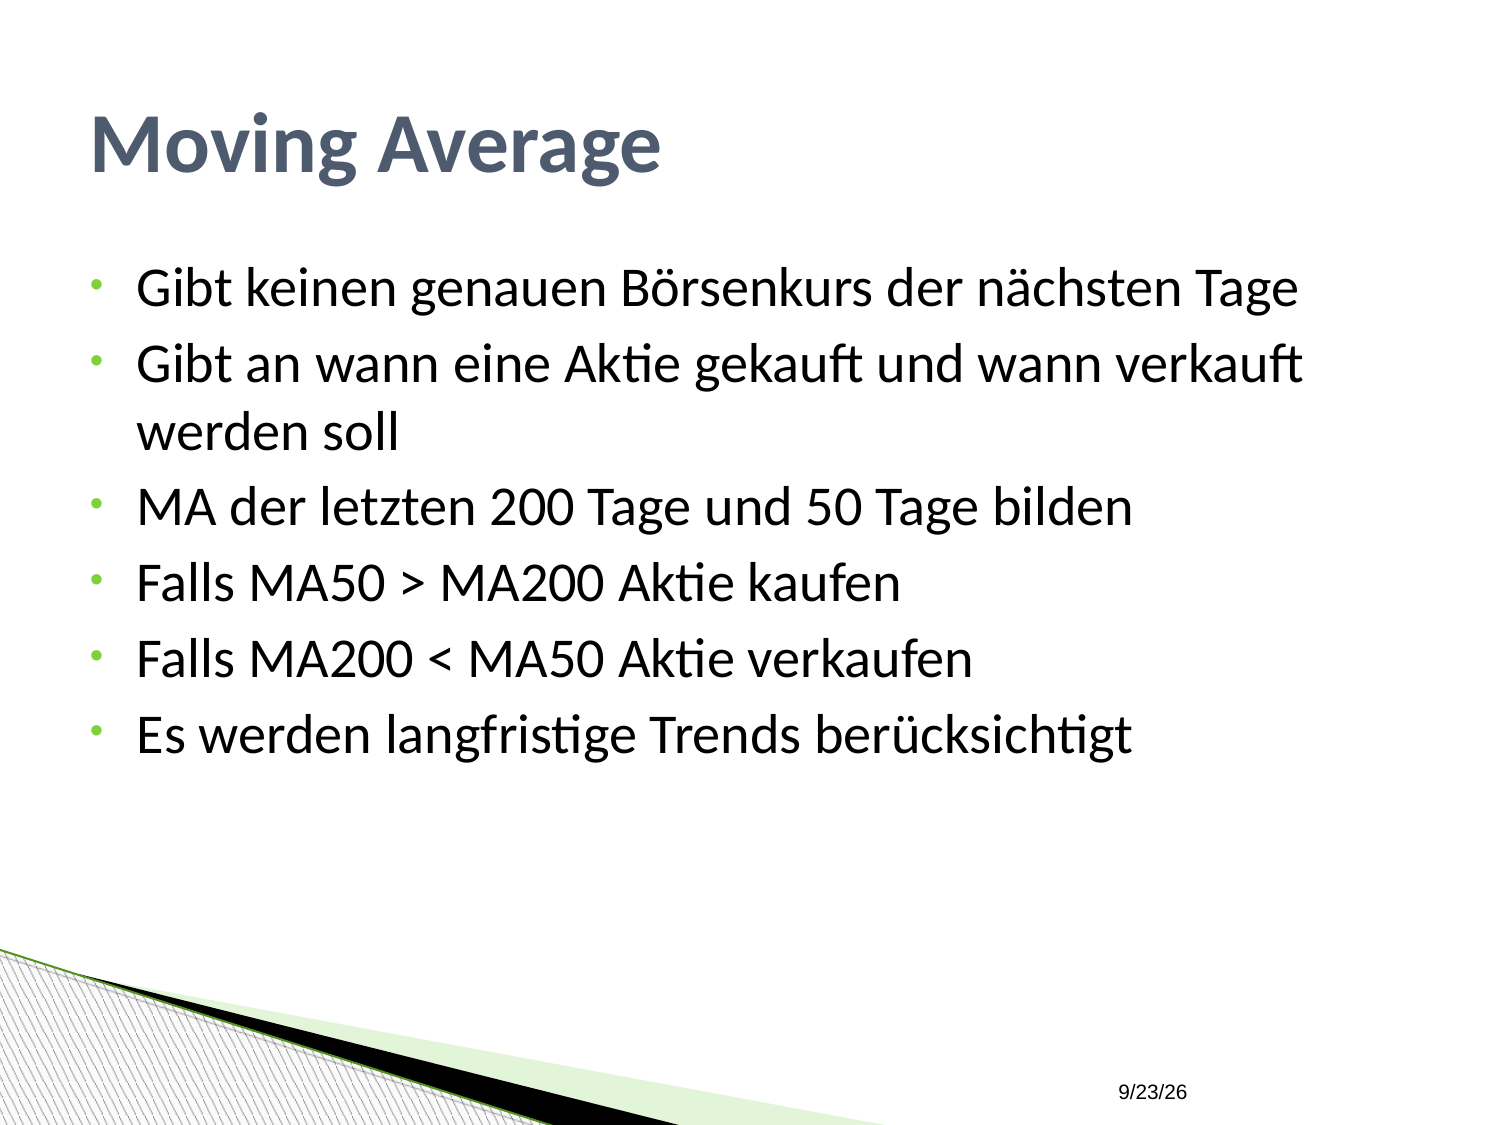

Moving Average
# Gibt keinen genauen Börsenkurs der nächsten Tage
Gibt an wann eine Aktie gekauft und wann verkauft werden soll
MA der letzten 200 Tage und 50 Tage bilden
Falls MA50 > MA200 Aktie kaufen
Falls MA200 < MA50 Aktie verkaufen
Es werden langfristige Trends berücksichtigt